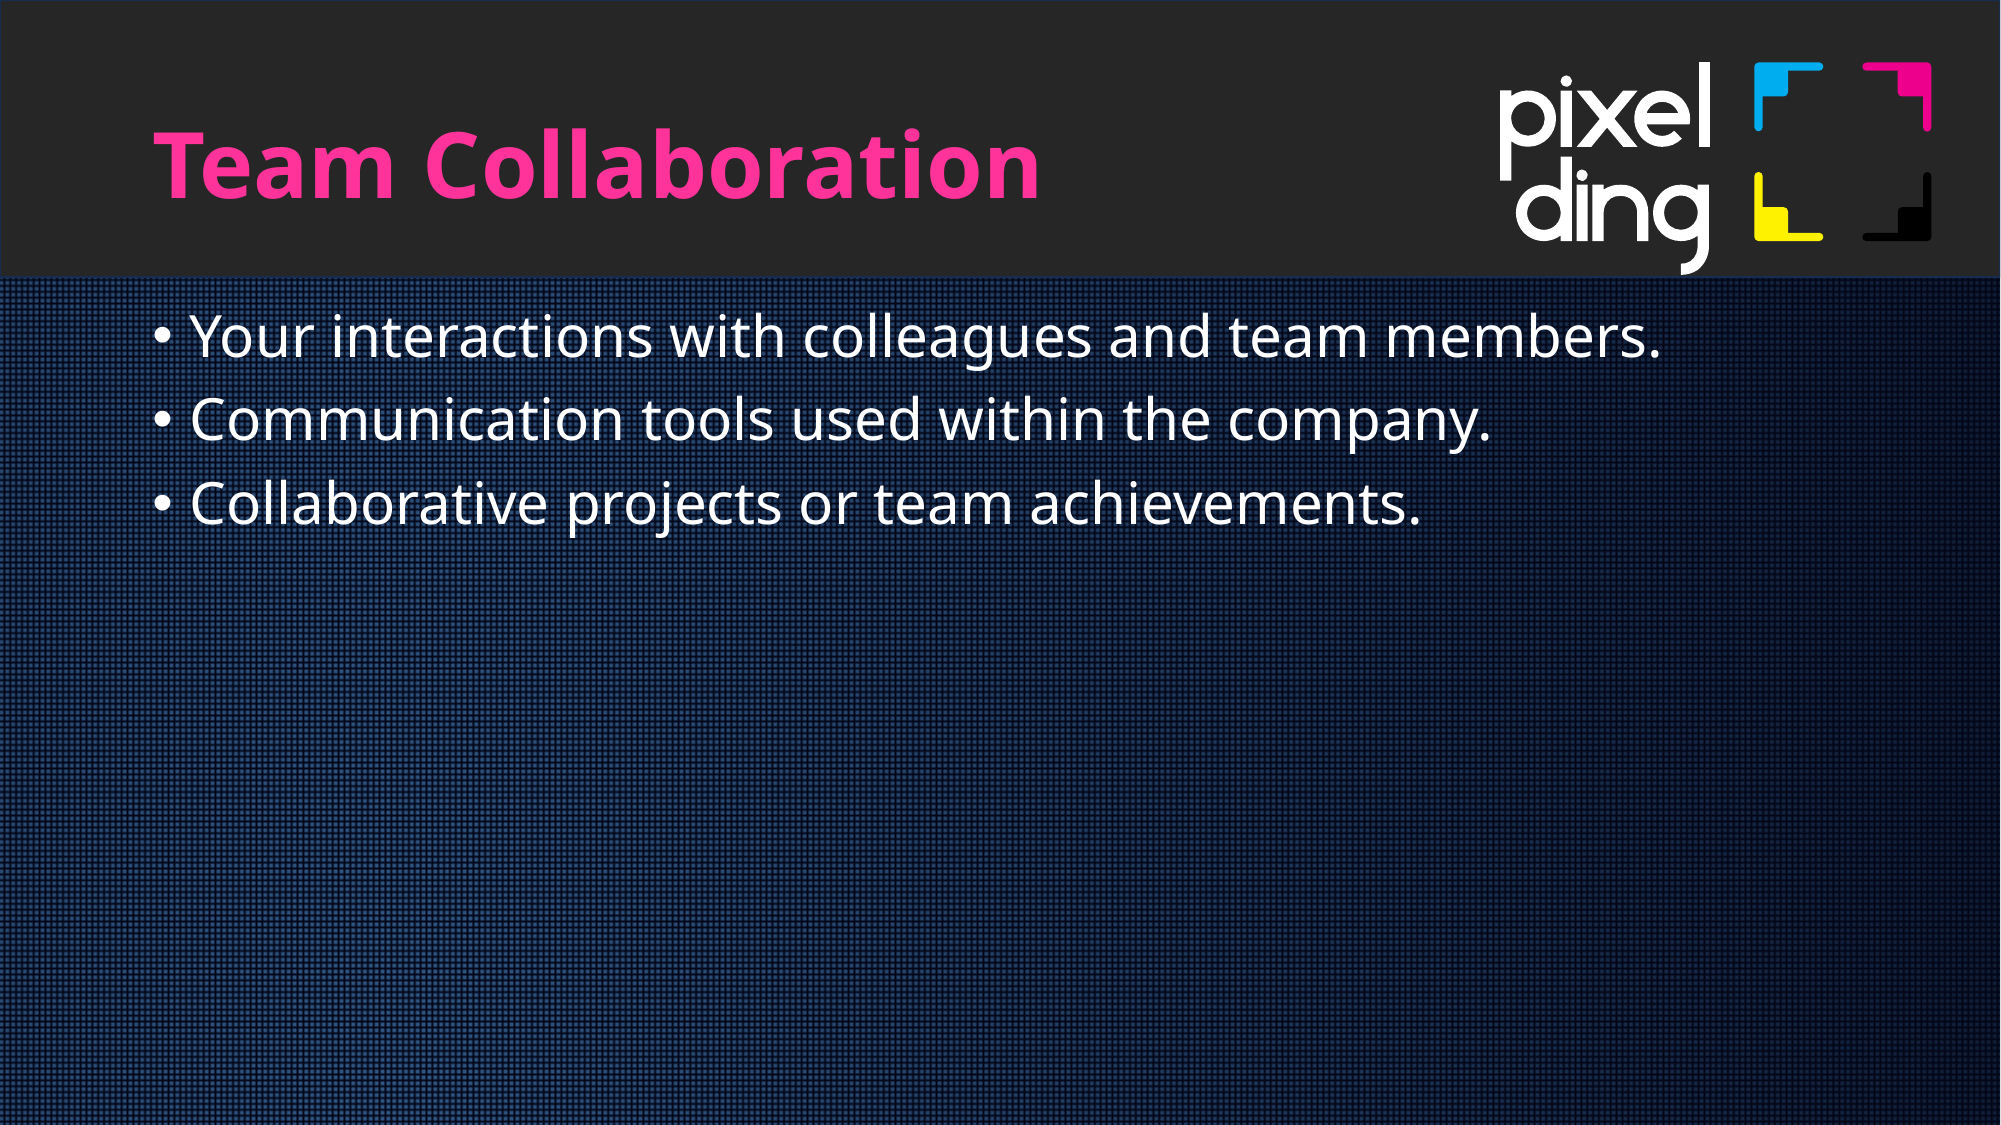

# Team Collaboration
Your interactions with colleagues and team members.
Communication tools used within the company.
Collaborative projects or team achievements.